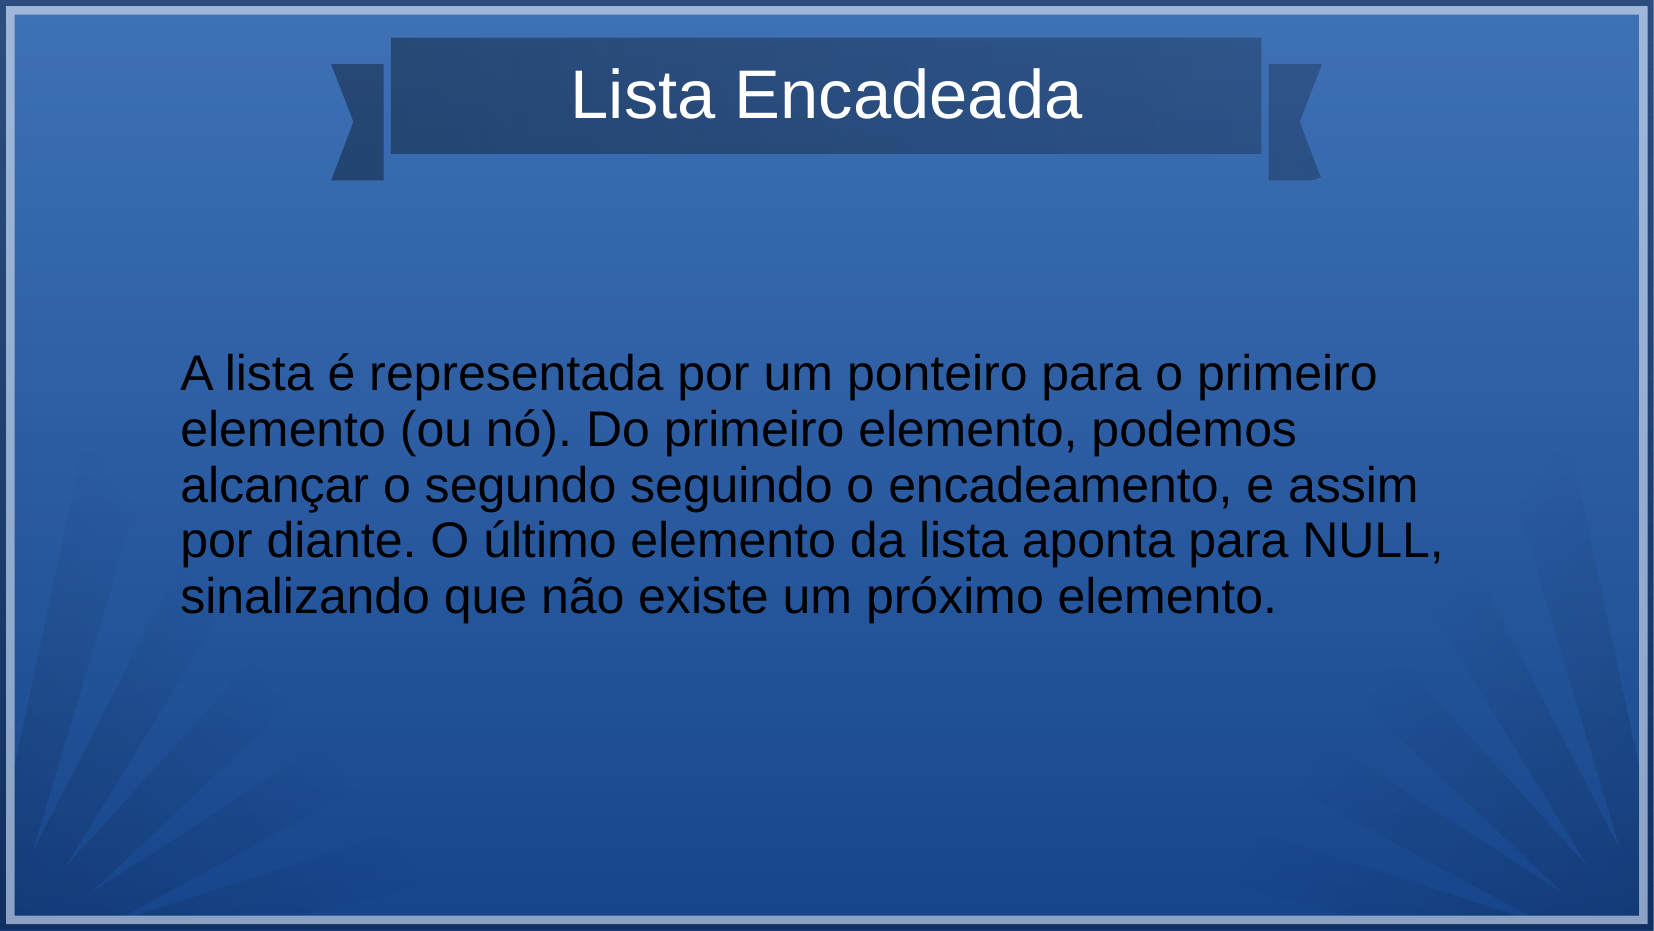

# Lista Encadeada
A lista é representada por um ponteiro para o primeiro elemento (ou nó). Do primeiro elemento, podemos alcançar o segundo seguindo o encadeamento, e assim por diante. O último elemento da lista aponta para NULL, sinalizando que não existe um próximo elemento.